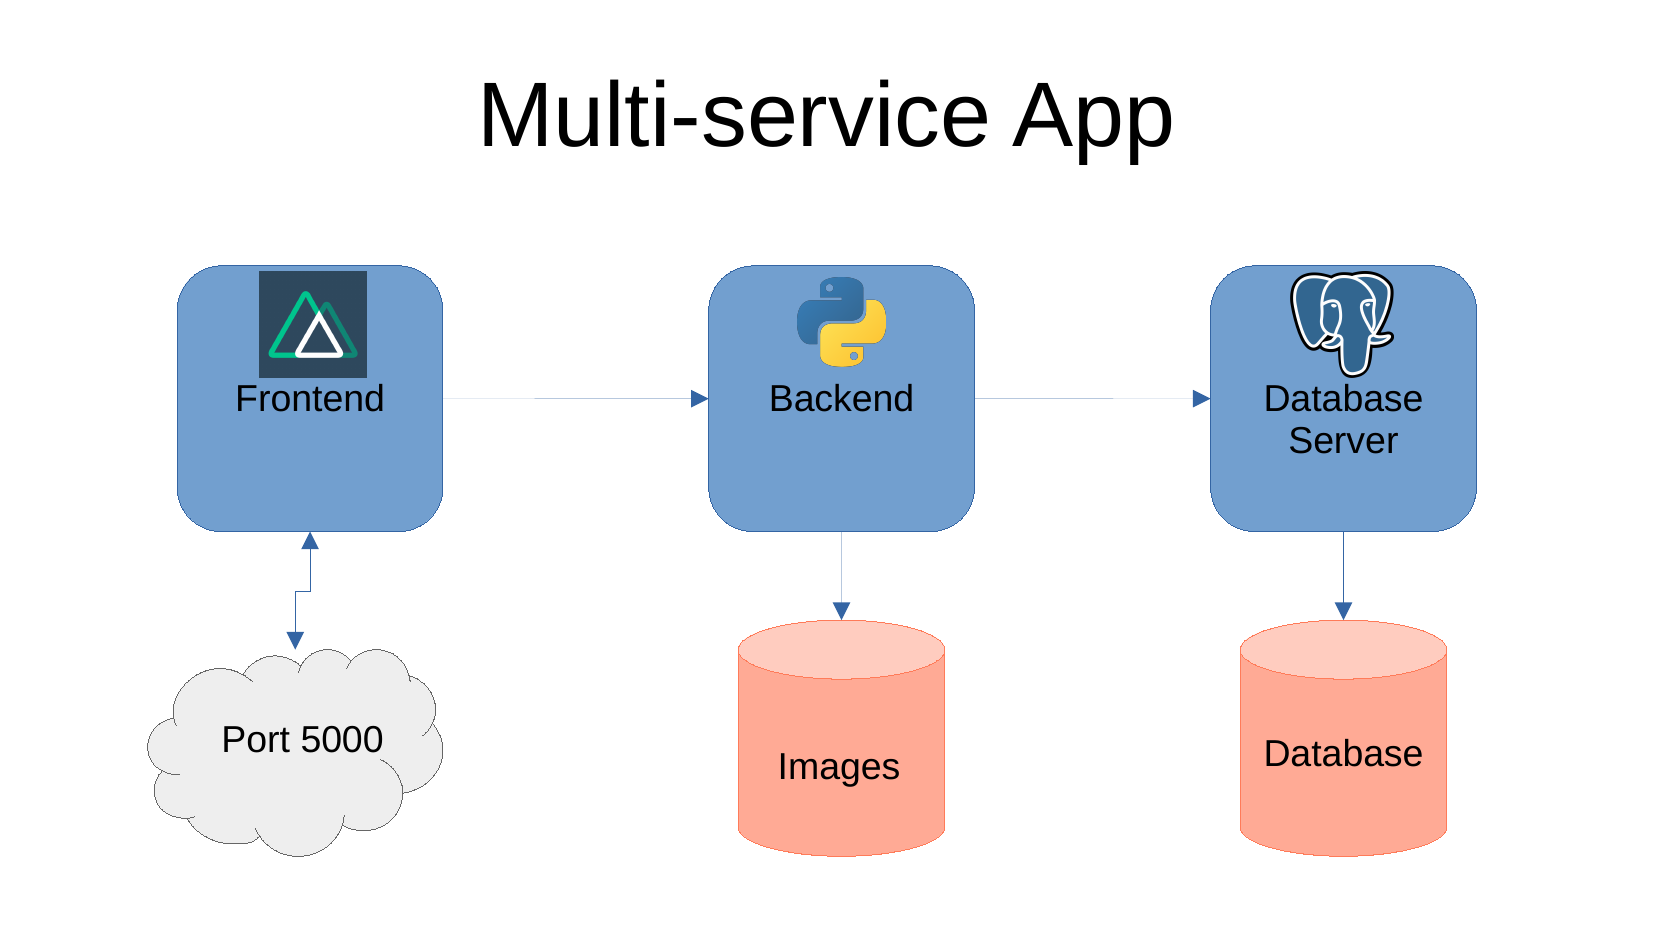

# Multi-service App
Frontend
Database Server
Backend
Database
Port 5000
Images